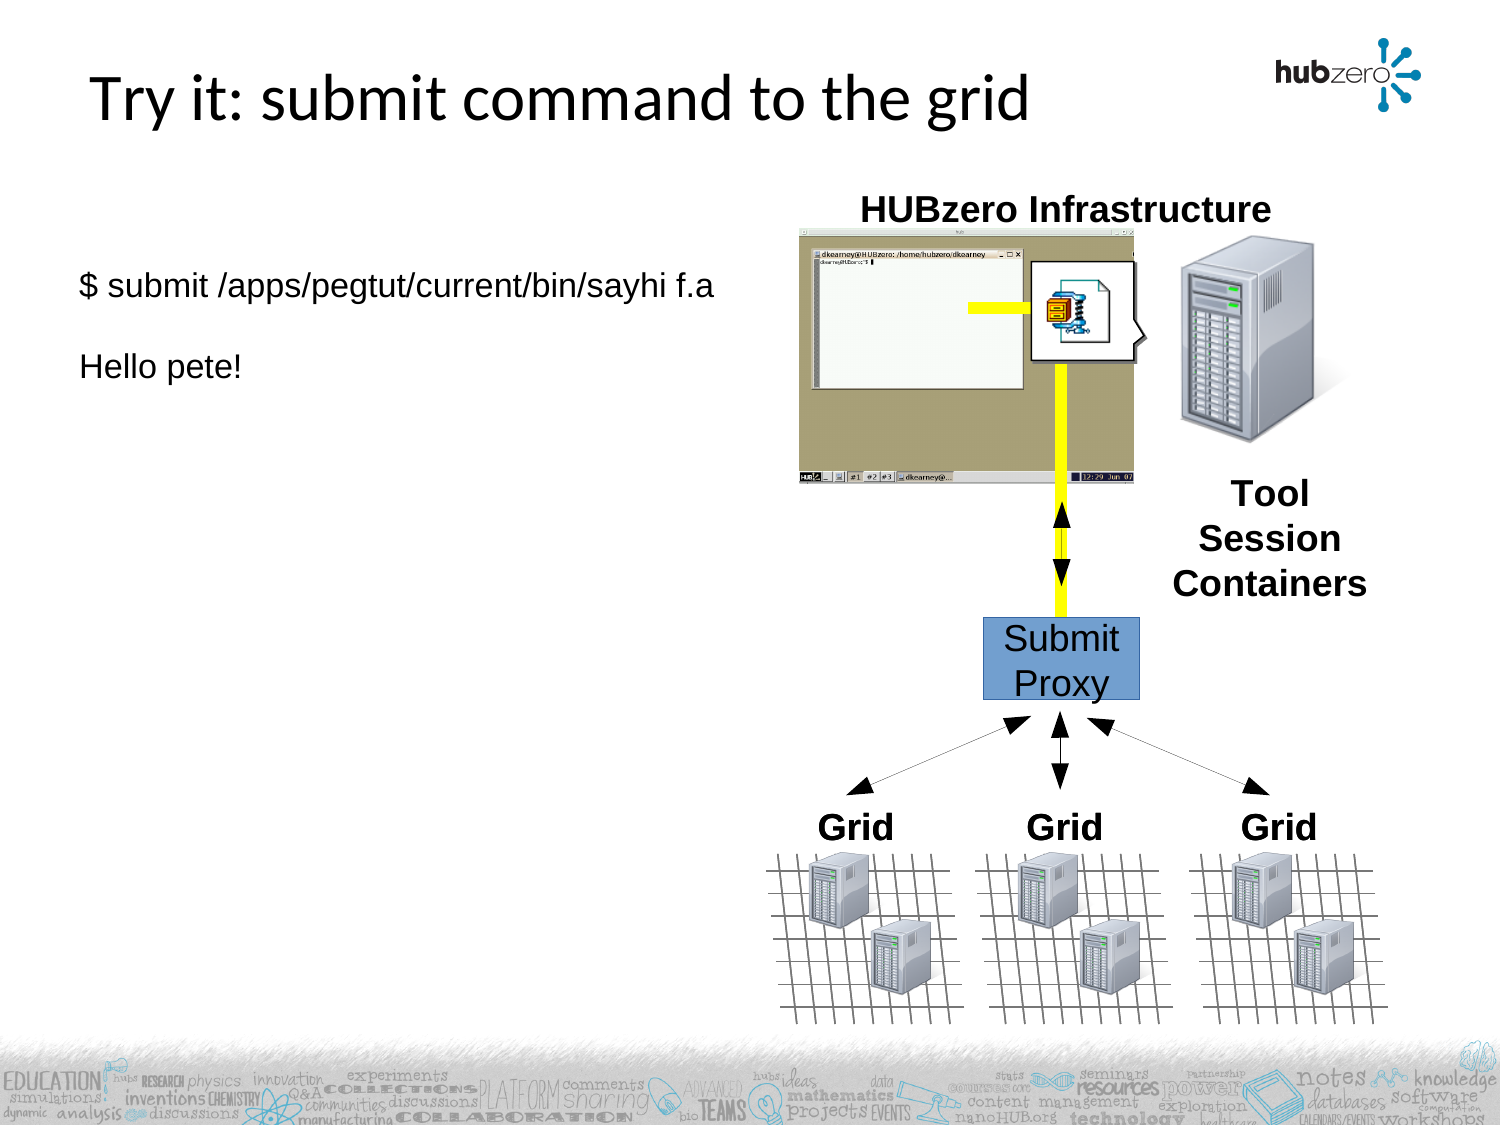

# Try it: submit command to the grid
HUBzero Infrastructure
$ submit /apps/pegtut/current/bin/sayhi f.a
Hello pete!
Tool Session
Containers
Submit
Proxy
Grid
Grid
Grid
Grid
Grid
Grid